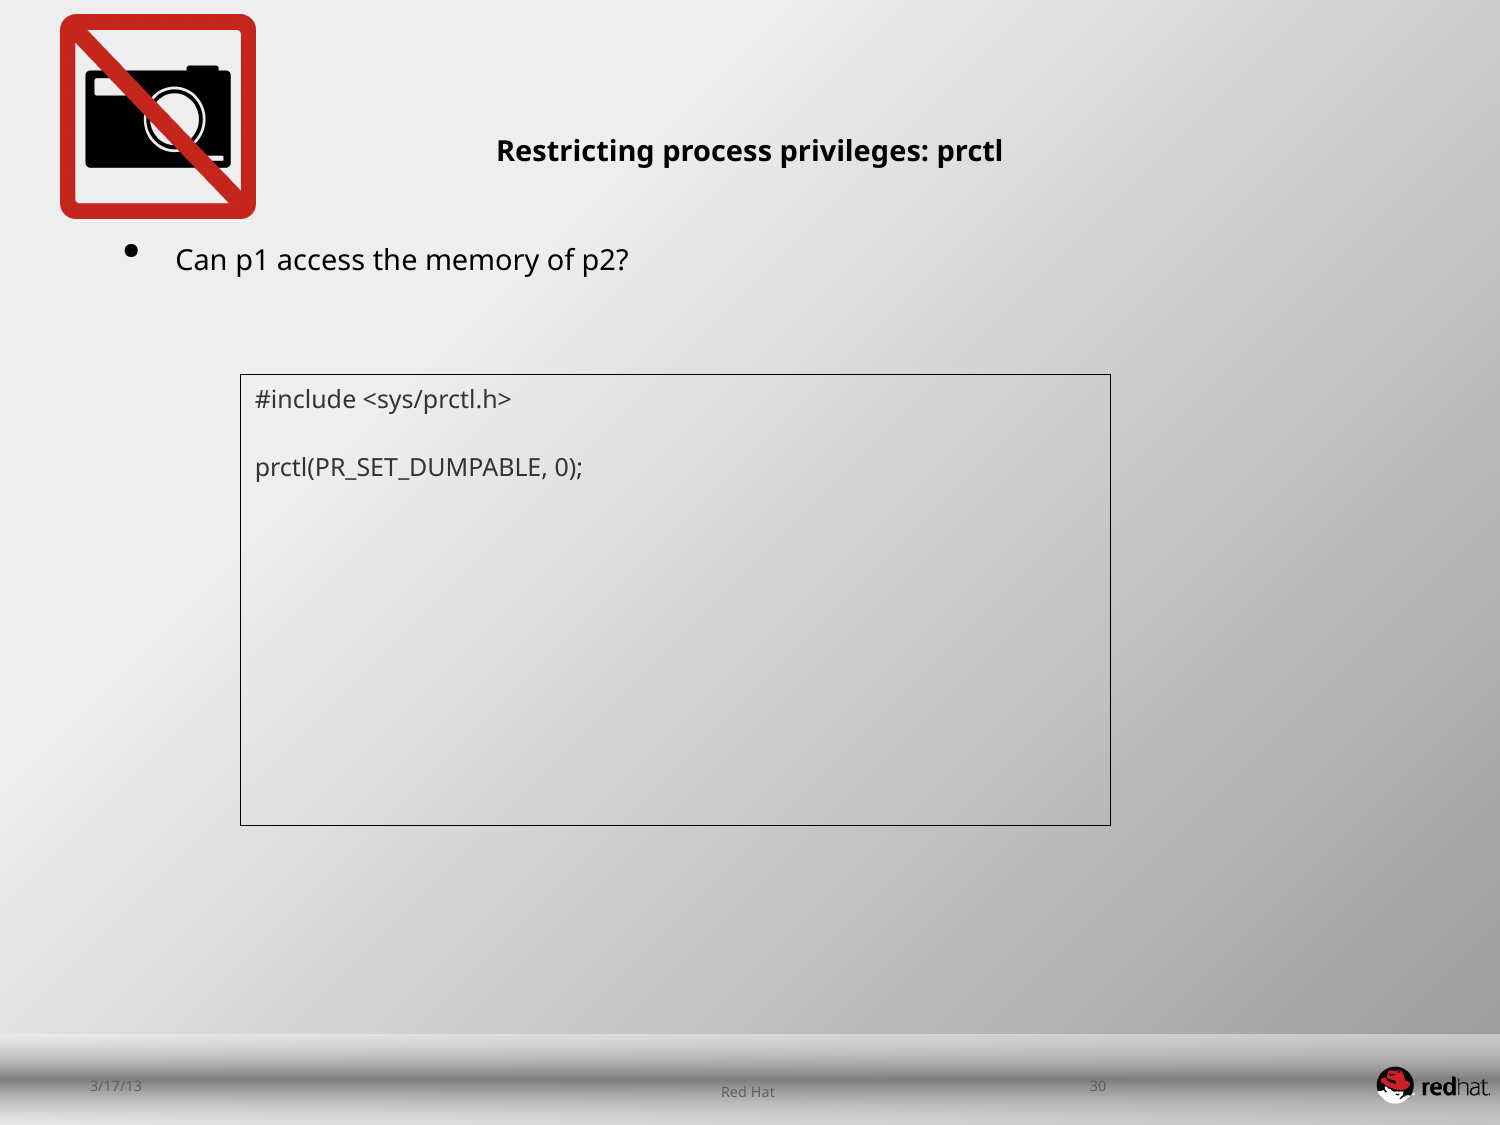

# Restricting process privileges: prctl
Can p1 access the memory of p2?
#include <sys/prctl.h>
prctl(PR_SET_DUMPABLE, 0);
3/17/13
Red Hat